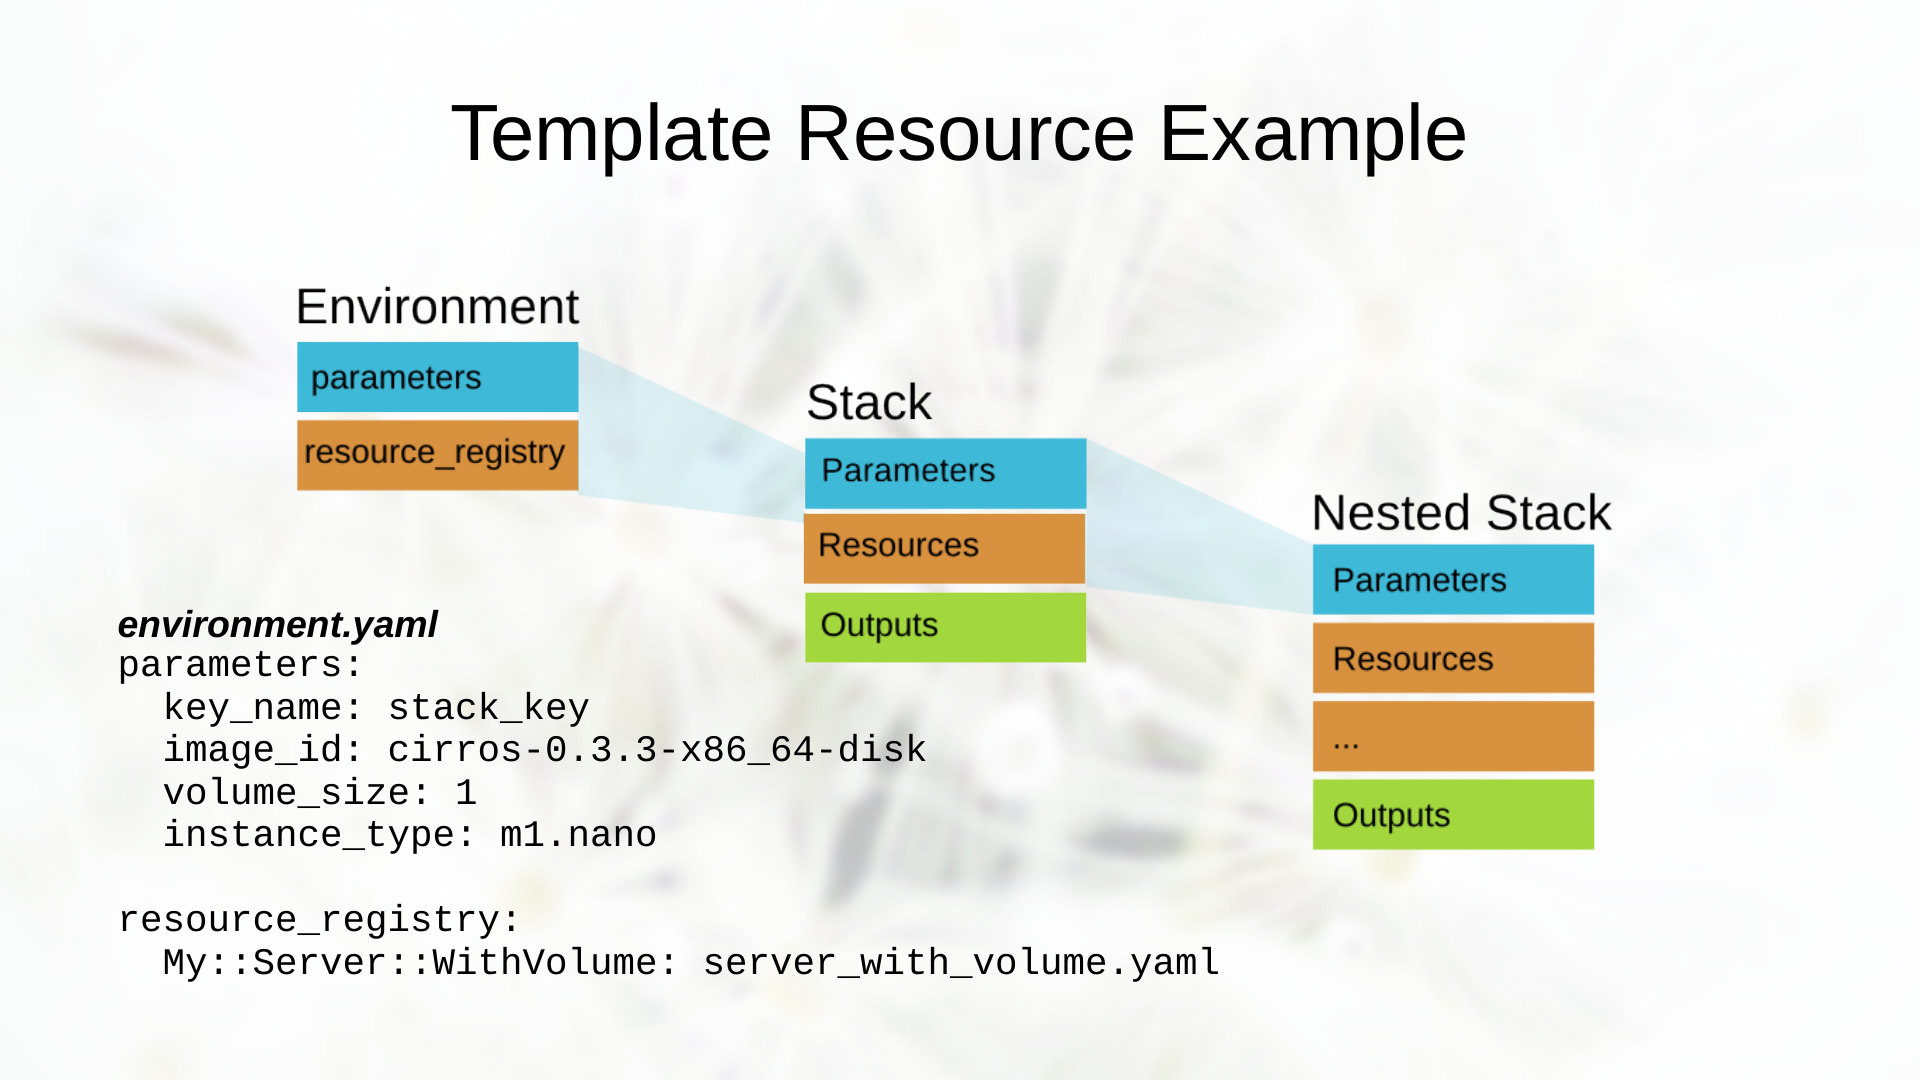

# Template Resource Example
environment.yaml
parameters:
 key_name: stack_key
 image_id: cirros-0.3.3-x86_64-disk
 volume_size: 1
 instance_type: m1.nano
resource_registry:
 My::Server::WithVolume: server_with_volume.yaml